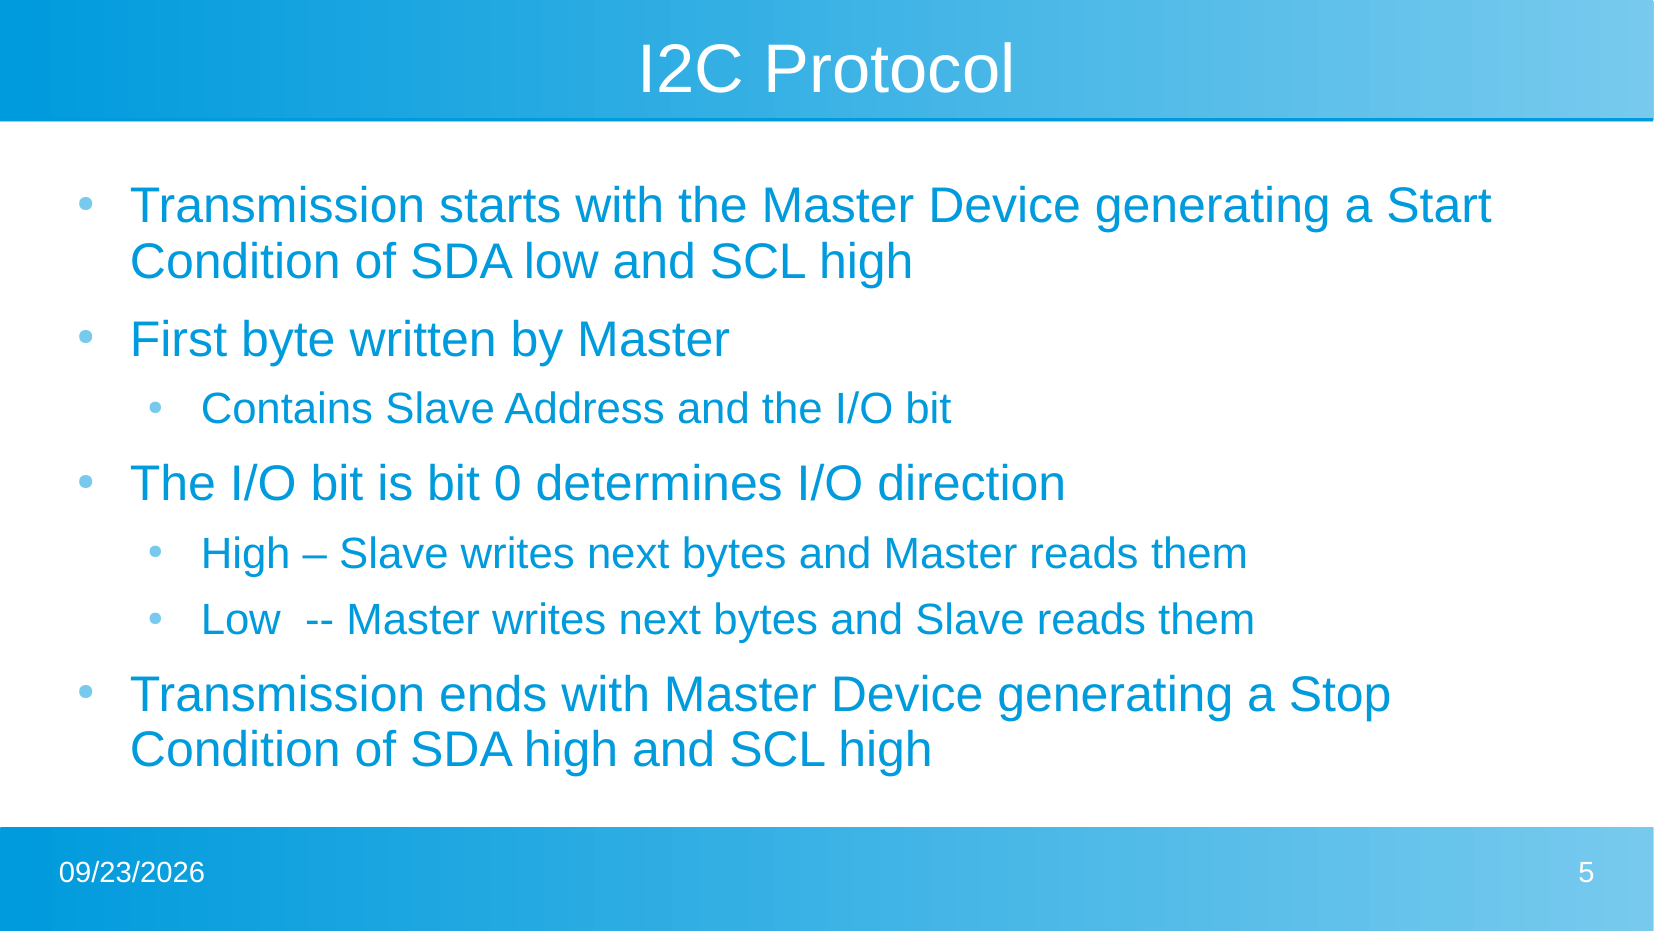

# I2C Protocol
Transmission starts with the Master Device generating a Start Condition of SDA low and SCL high
First byte written by Master
Contains Slave Address and the I/O bit
The I/O bit is bit 0 determines I/O direction
High – Slave writes next bytes and Master reads them
Low -- Master writes next bytes and Slave reads them
Transmission ends with Master Device generating a Stop Condition of SDA high and SCL high
5